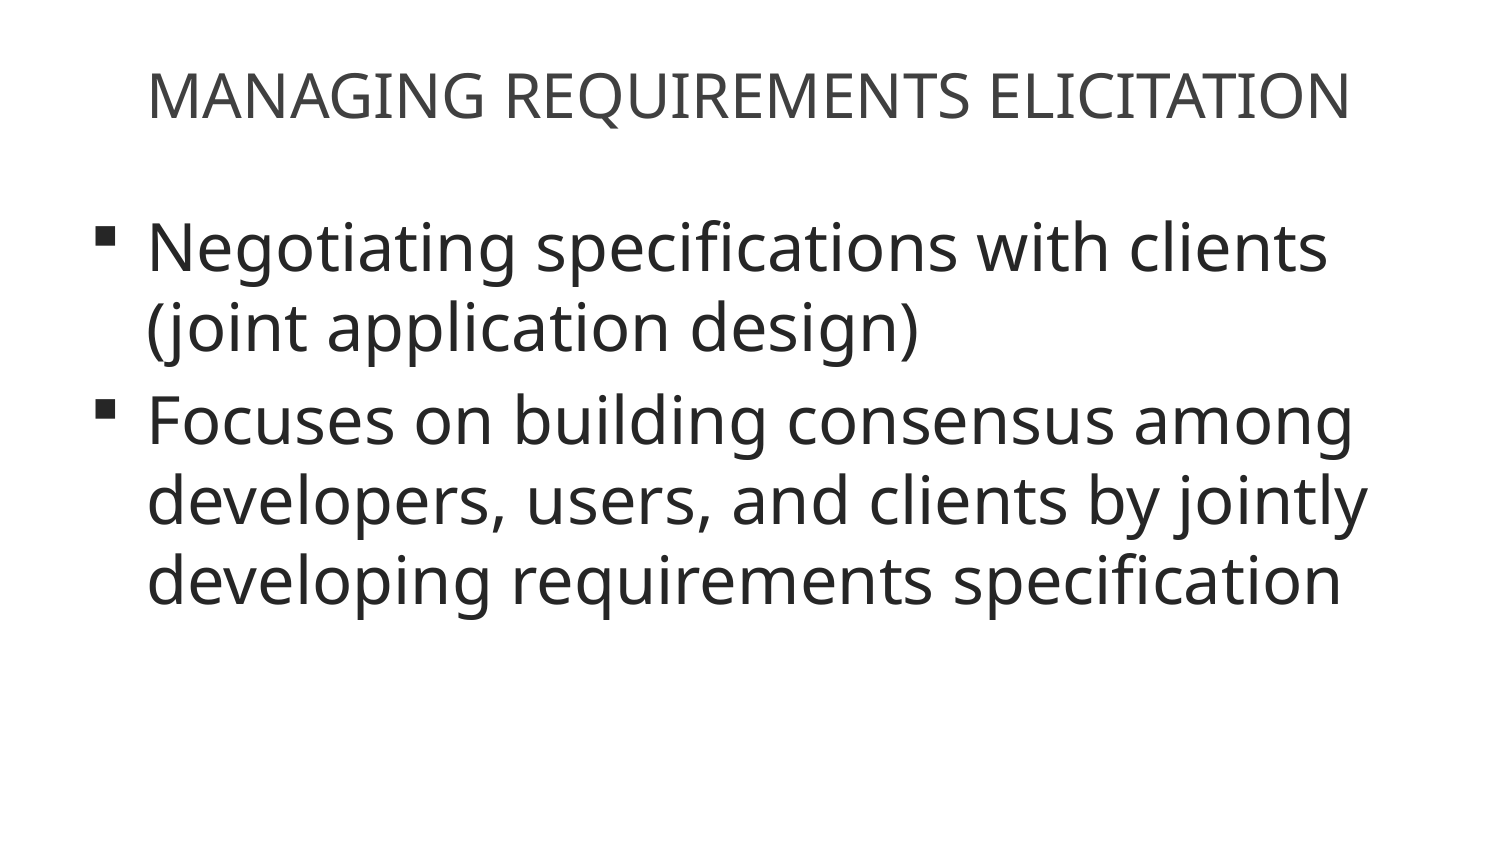

# Managing requirements elicitation
Negotiating specifications with clients (joint application design)
Focuses on building consensus among developers, users, and clients by jointly developing requirements specification